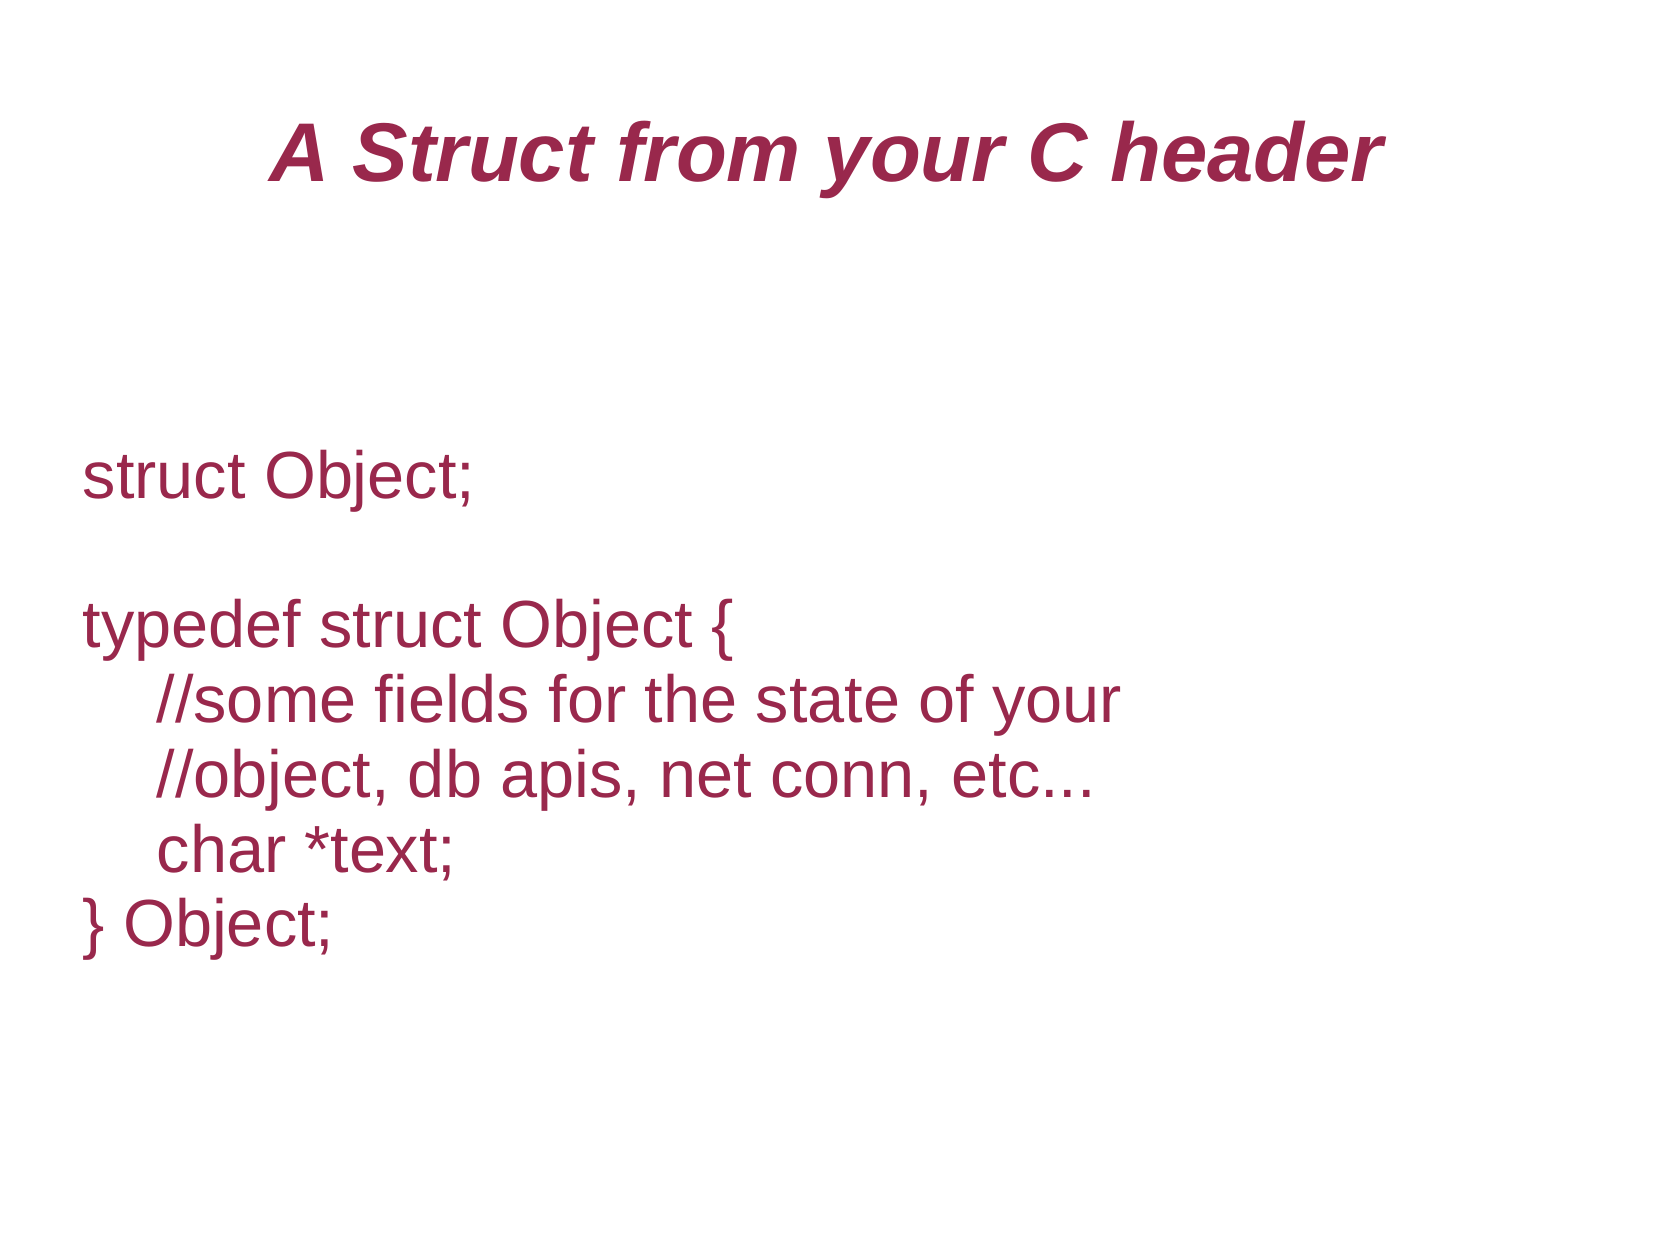

# A Struct from your C header
struct Object;
typedef struct Object {
 //some fields for the state of your
 //object, db apis, net conn, etc...
 char *text;
} Object;